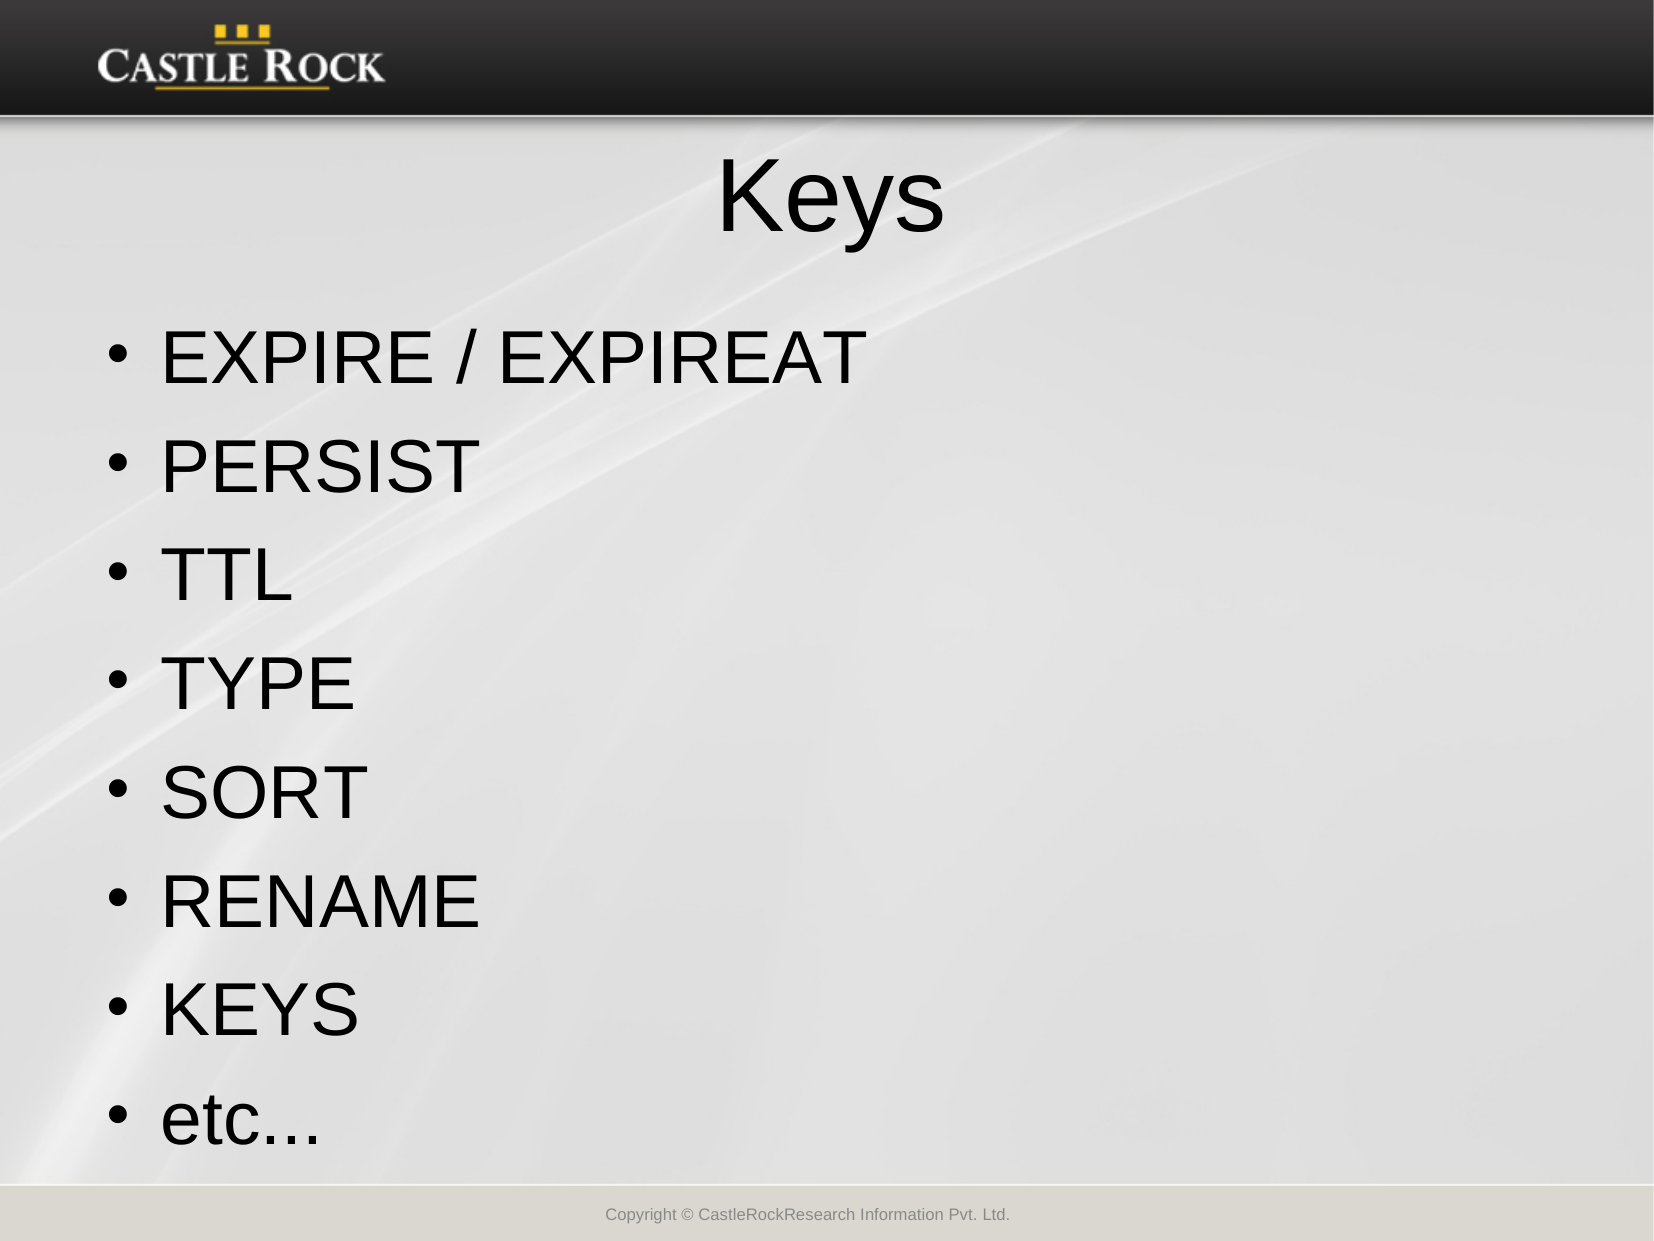

# Keys
EXPIRE / EXPIREAT
PERSIST
TTL
TYPE
SORT
RENAME
KEYS
etc...